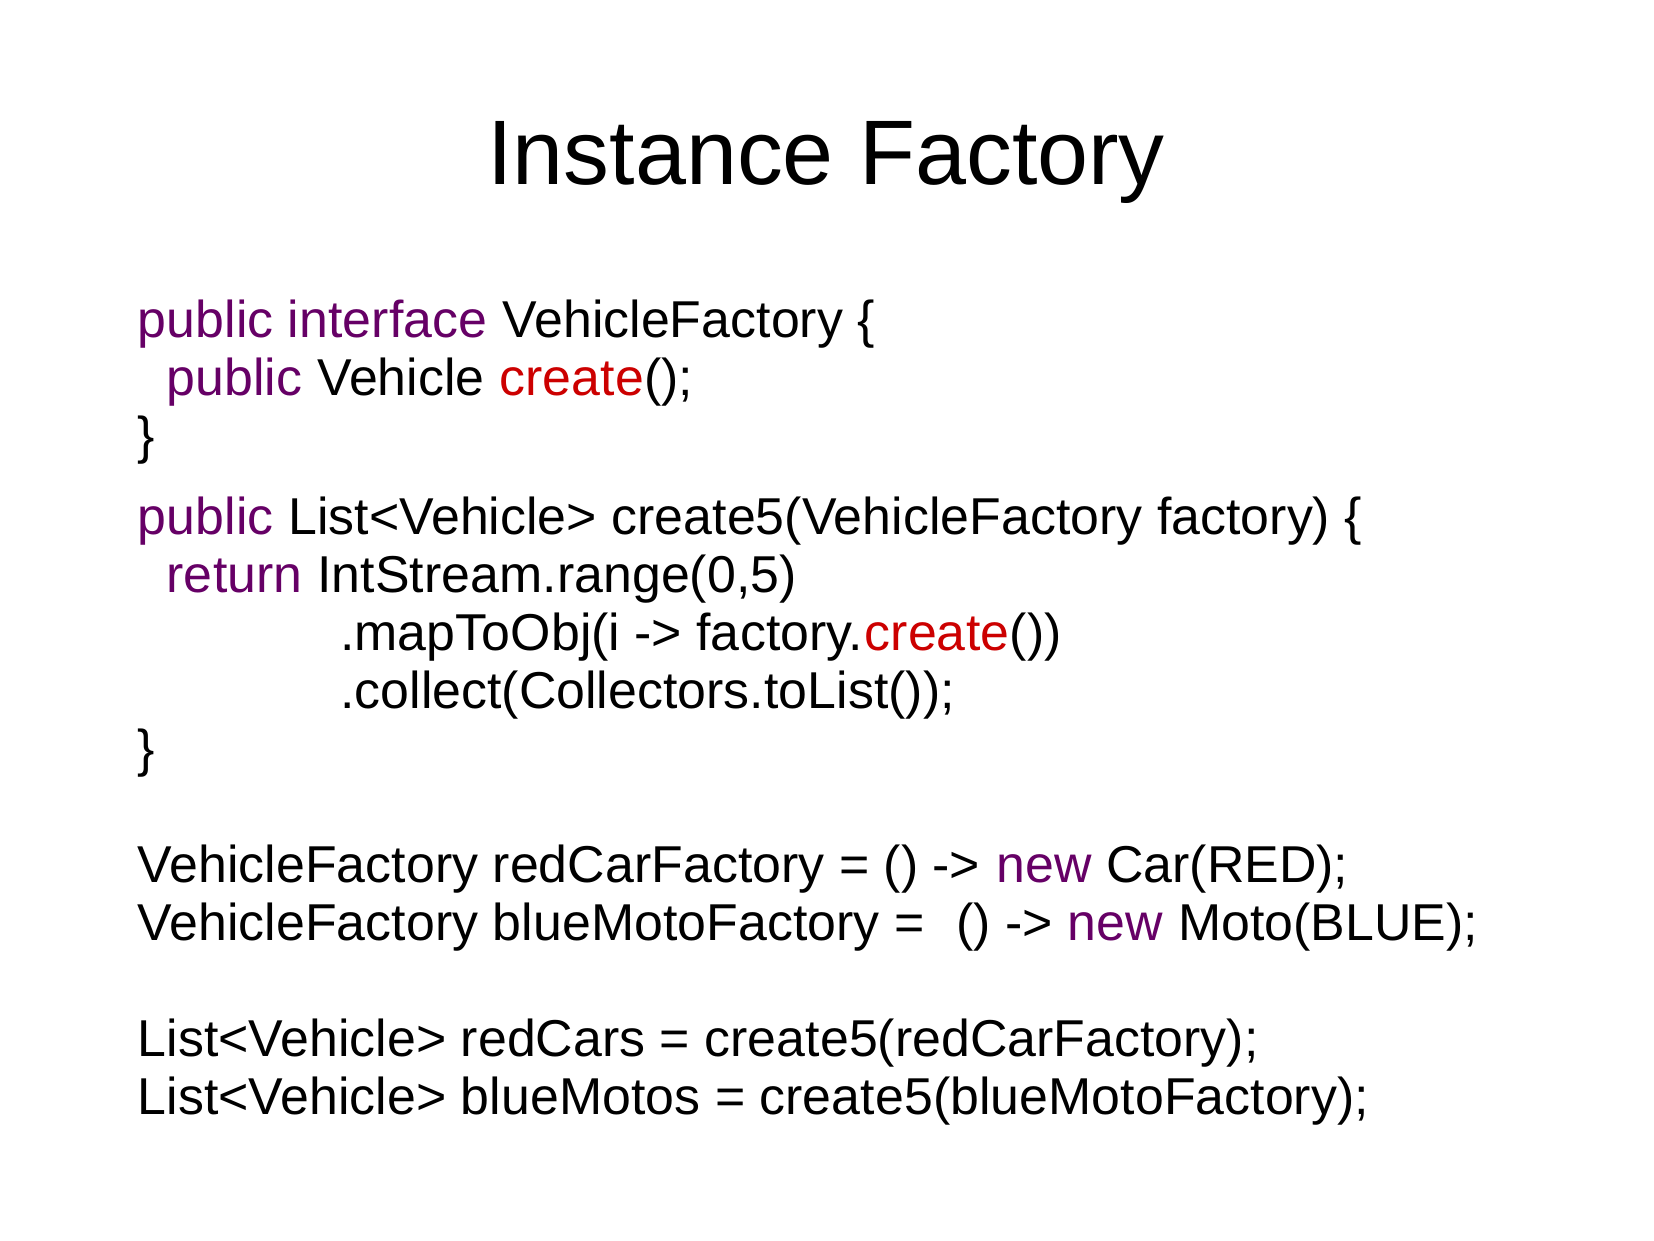

# Instance Factory
public interface VehicleFactory {
 public Vehicle create();
}
public List<Vehicle> create5(VehicleFactory factory) {
 return IntStream.range(0,5)
 .mapToObj(i -> factory.create())
 .collect(Collectors.toList());
}
VehicleFactory redCarFactory = () -> new Car(RED);
VehicleFactory blueMotoFactory =	() -> new Moto(BLUE);
List<Vehicle> redCars = create5(redCarFactory);
List<Vehicle> blueMotos = create5(blueMotoFactory);